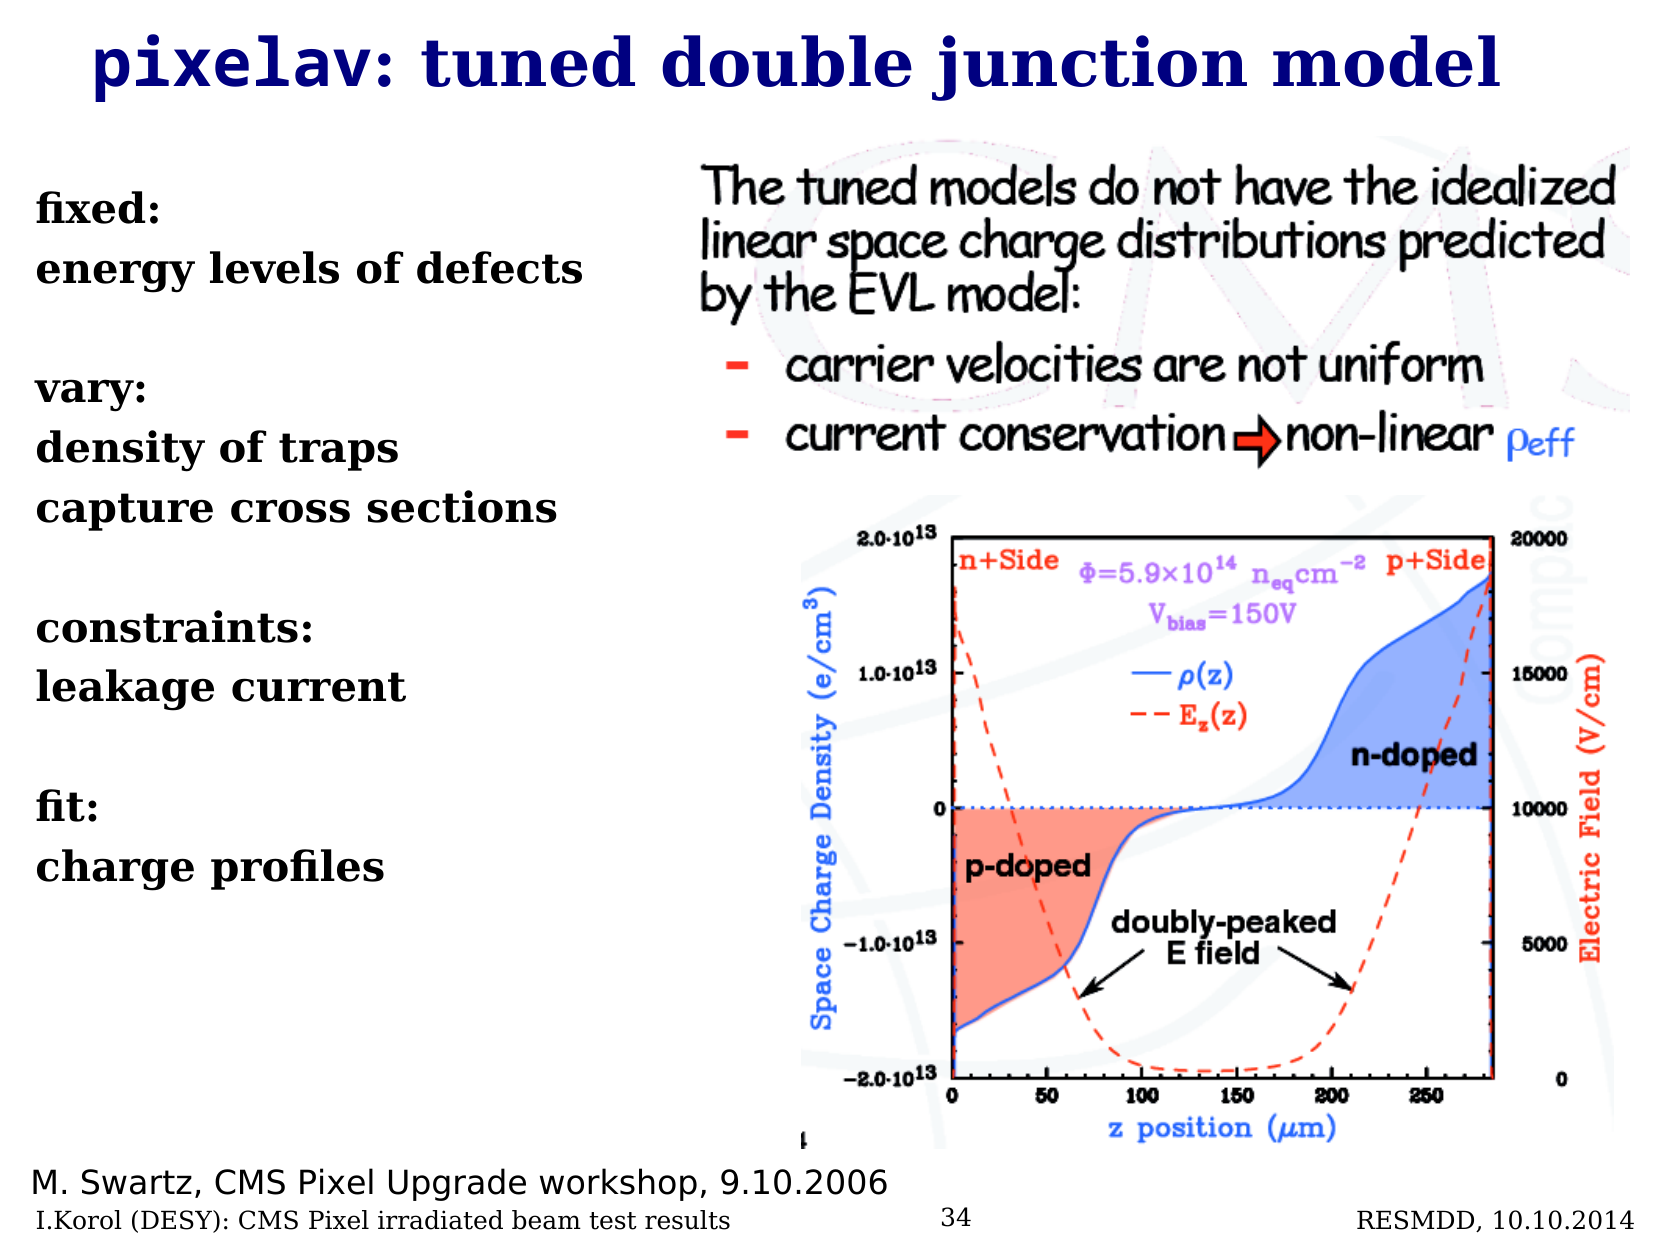

# pixelav: tuned double junction model
fixed:
energy levels of defects
vary:
density of traps
capture cross sections
constraints:
leakage current
fit:
charge profiles
M. Swartz, CMS Pixel Upgrade workshop, 9.10.2006